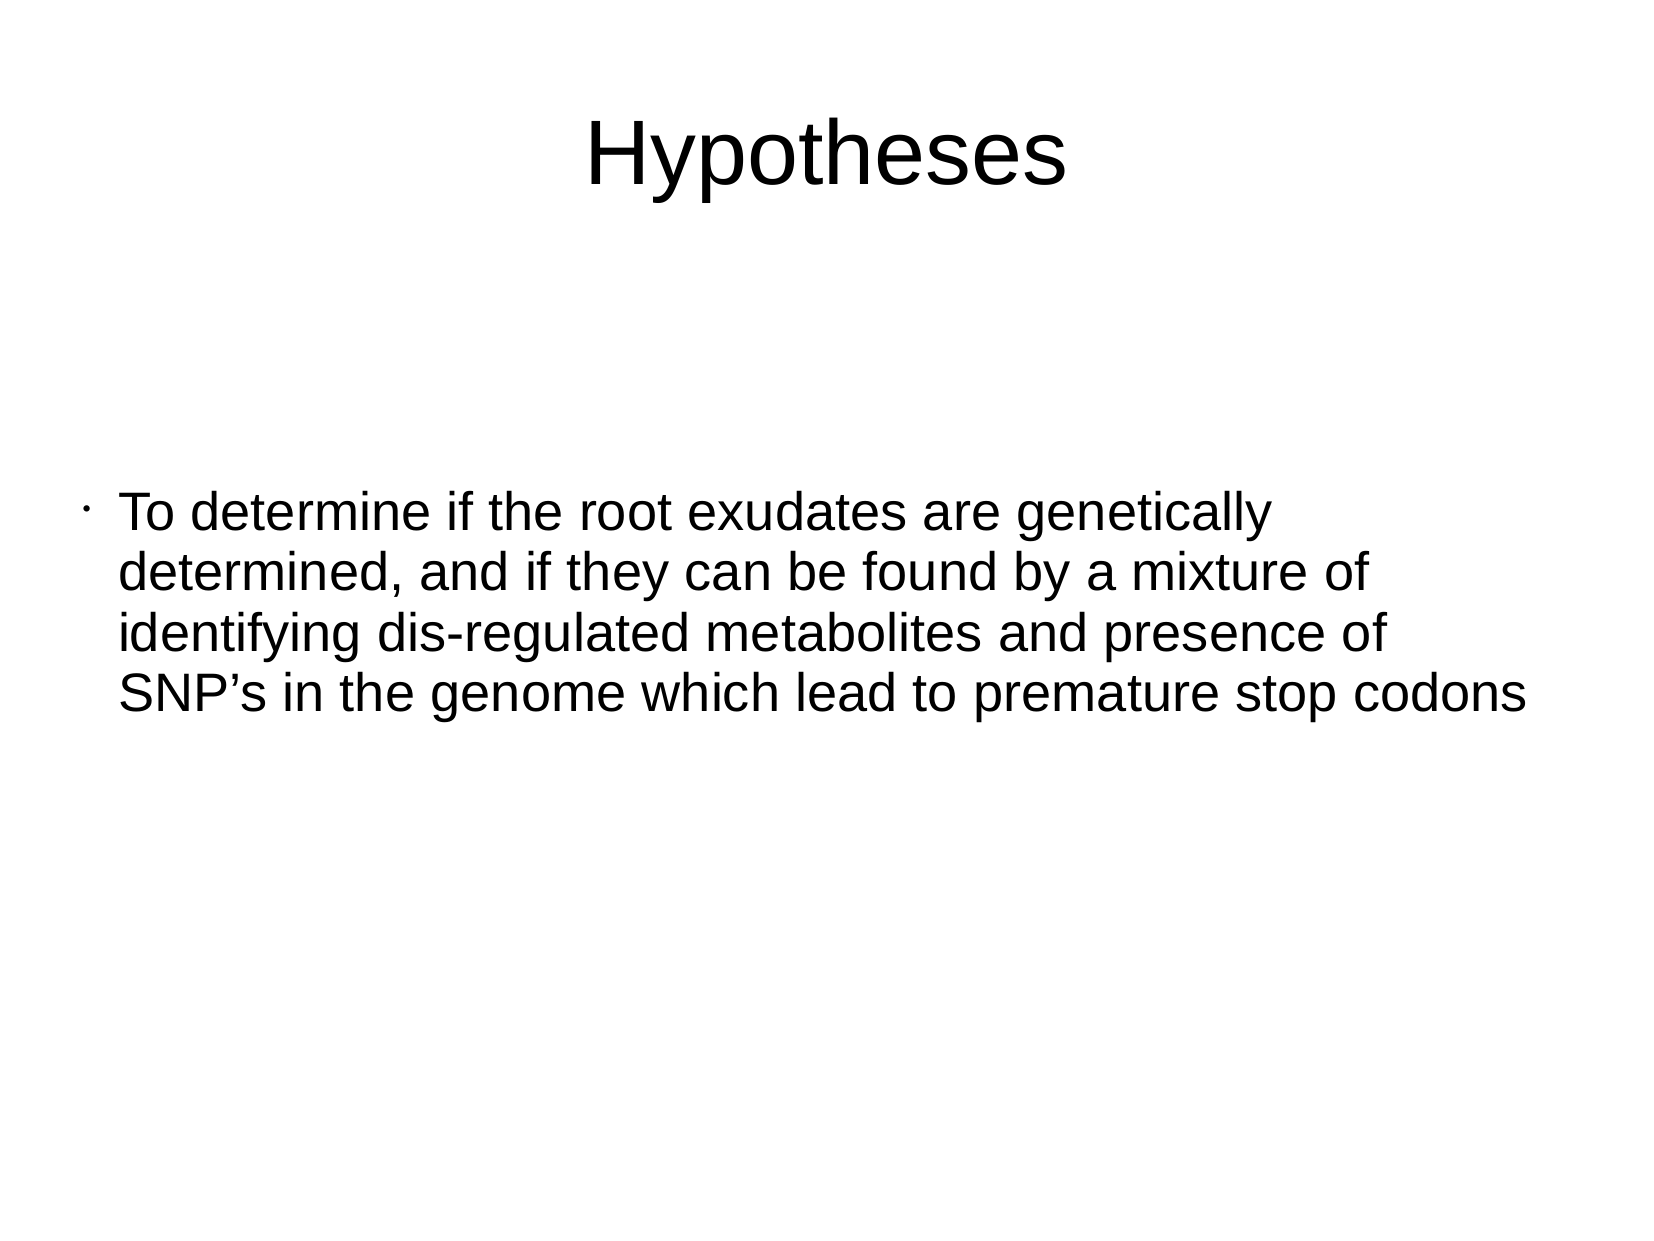

# Hypotheses
To determine if the root exudates are genetically determined, and if they can be found by a mixture of identifying dis-regulated metabolites and presence of SNP’s in the genome which lead to premature stop codons